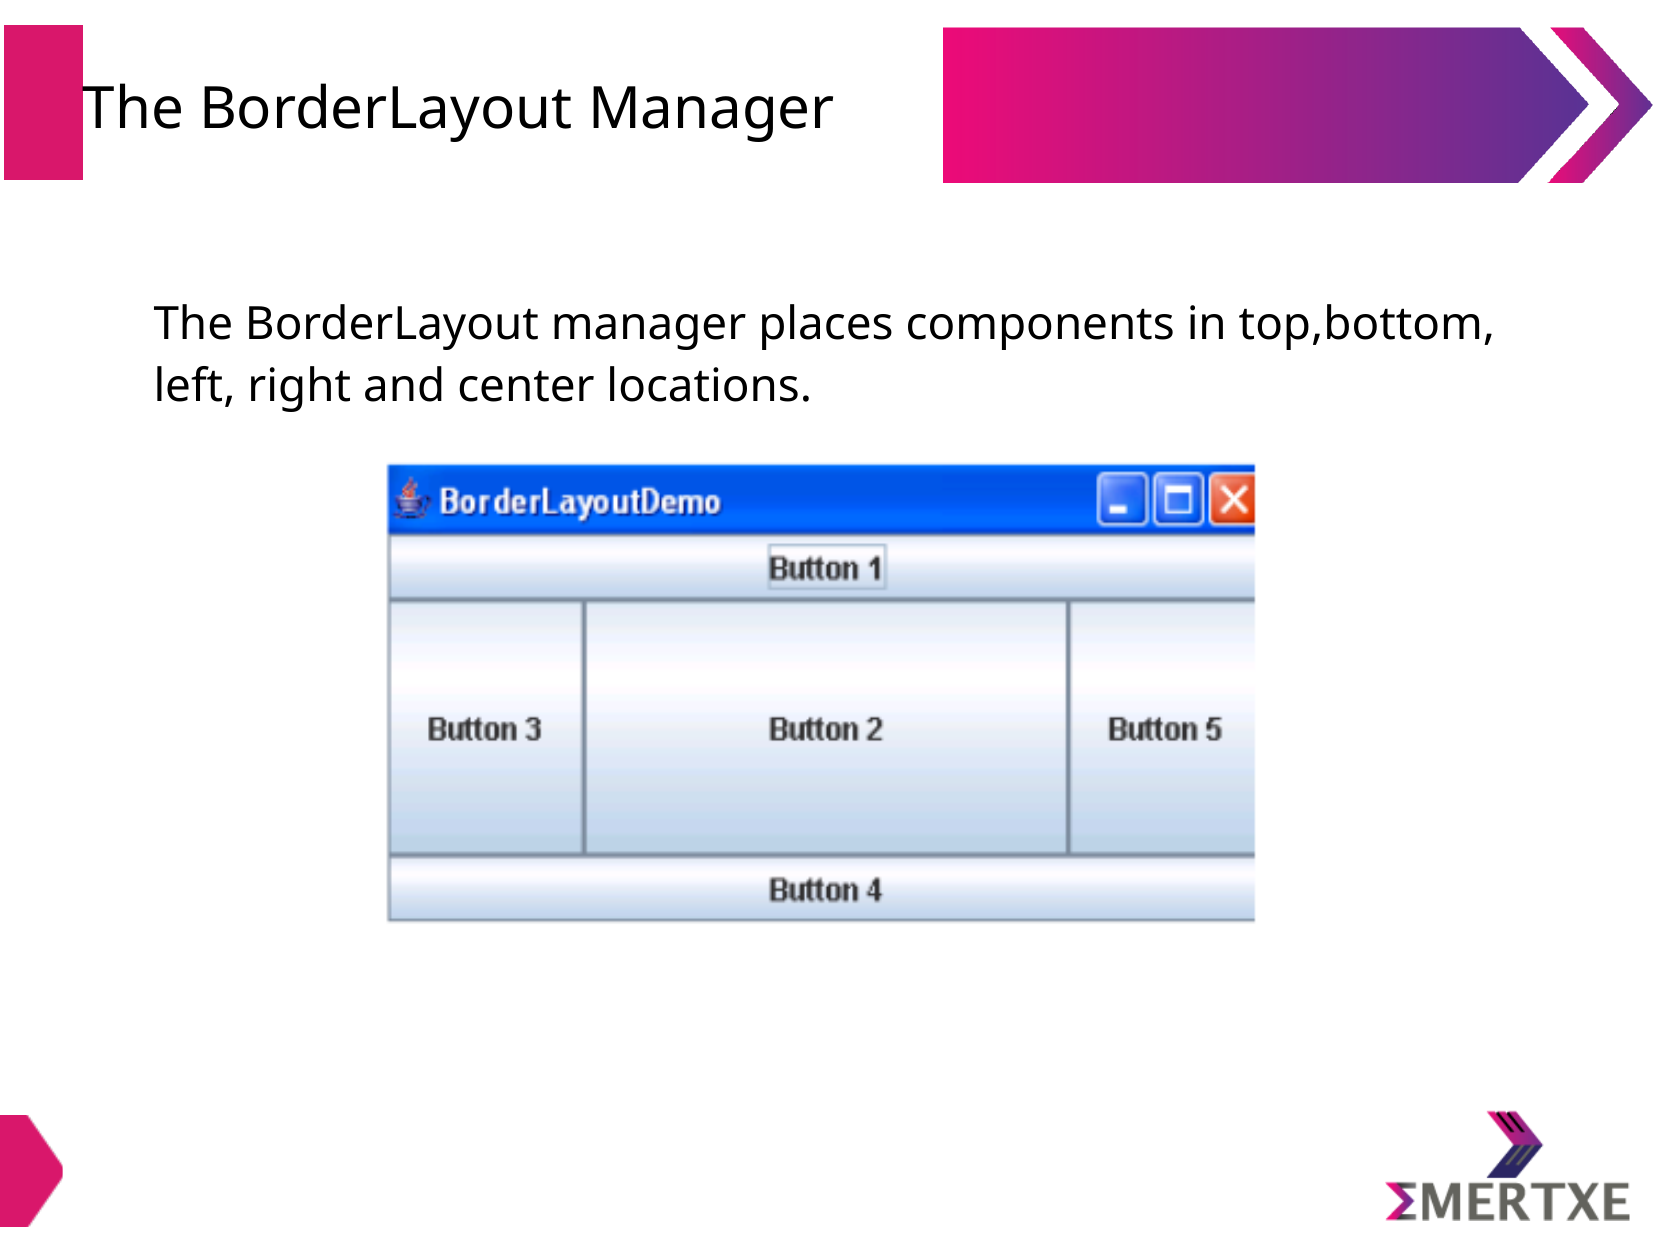

# The BorderLayout Manager
The BorderLayout manager places components in top,bottom, left, right and center locations.